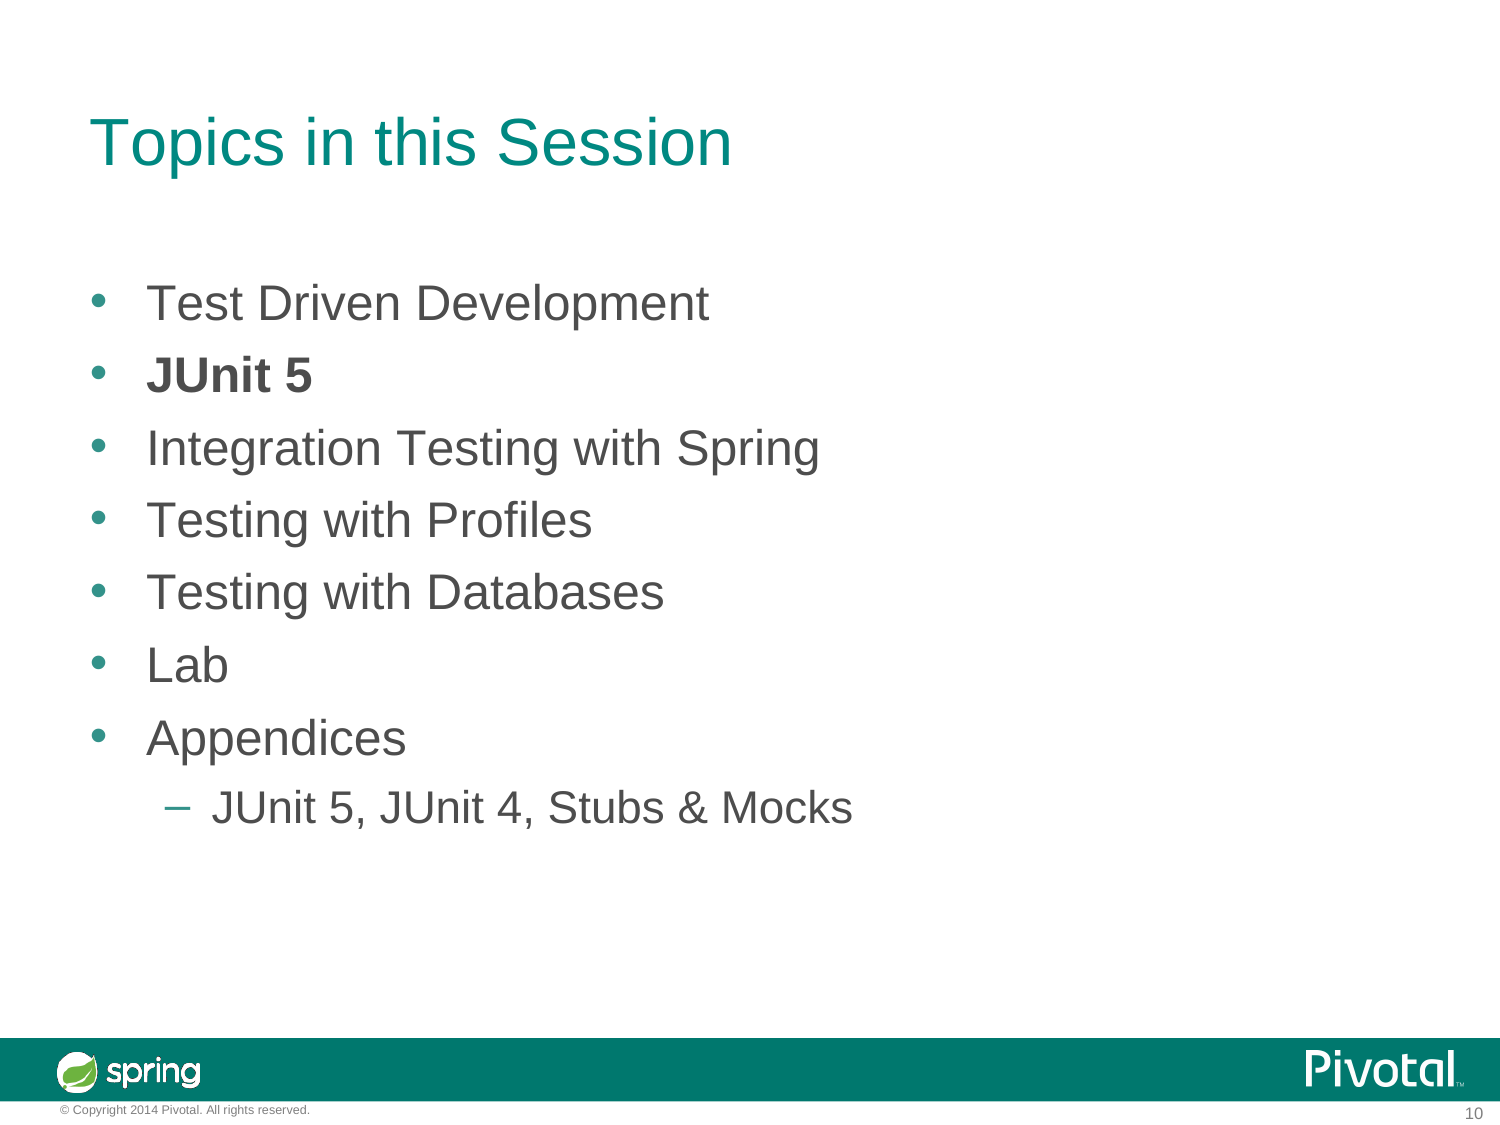

Topics in this Session
# Test Driven Development
JUnit 5
Integration Testing with Spring
Testing with Profiles
Testing with Databases
Lab
Appendices
JUnit 5, JUnit 4, Stubs & Mocks